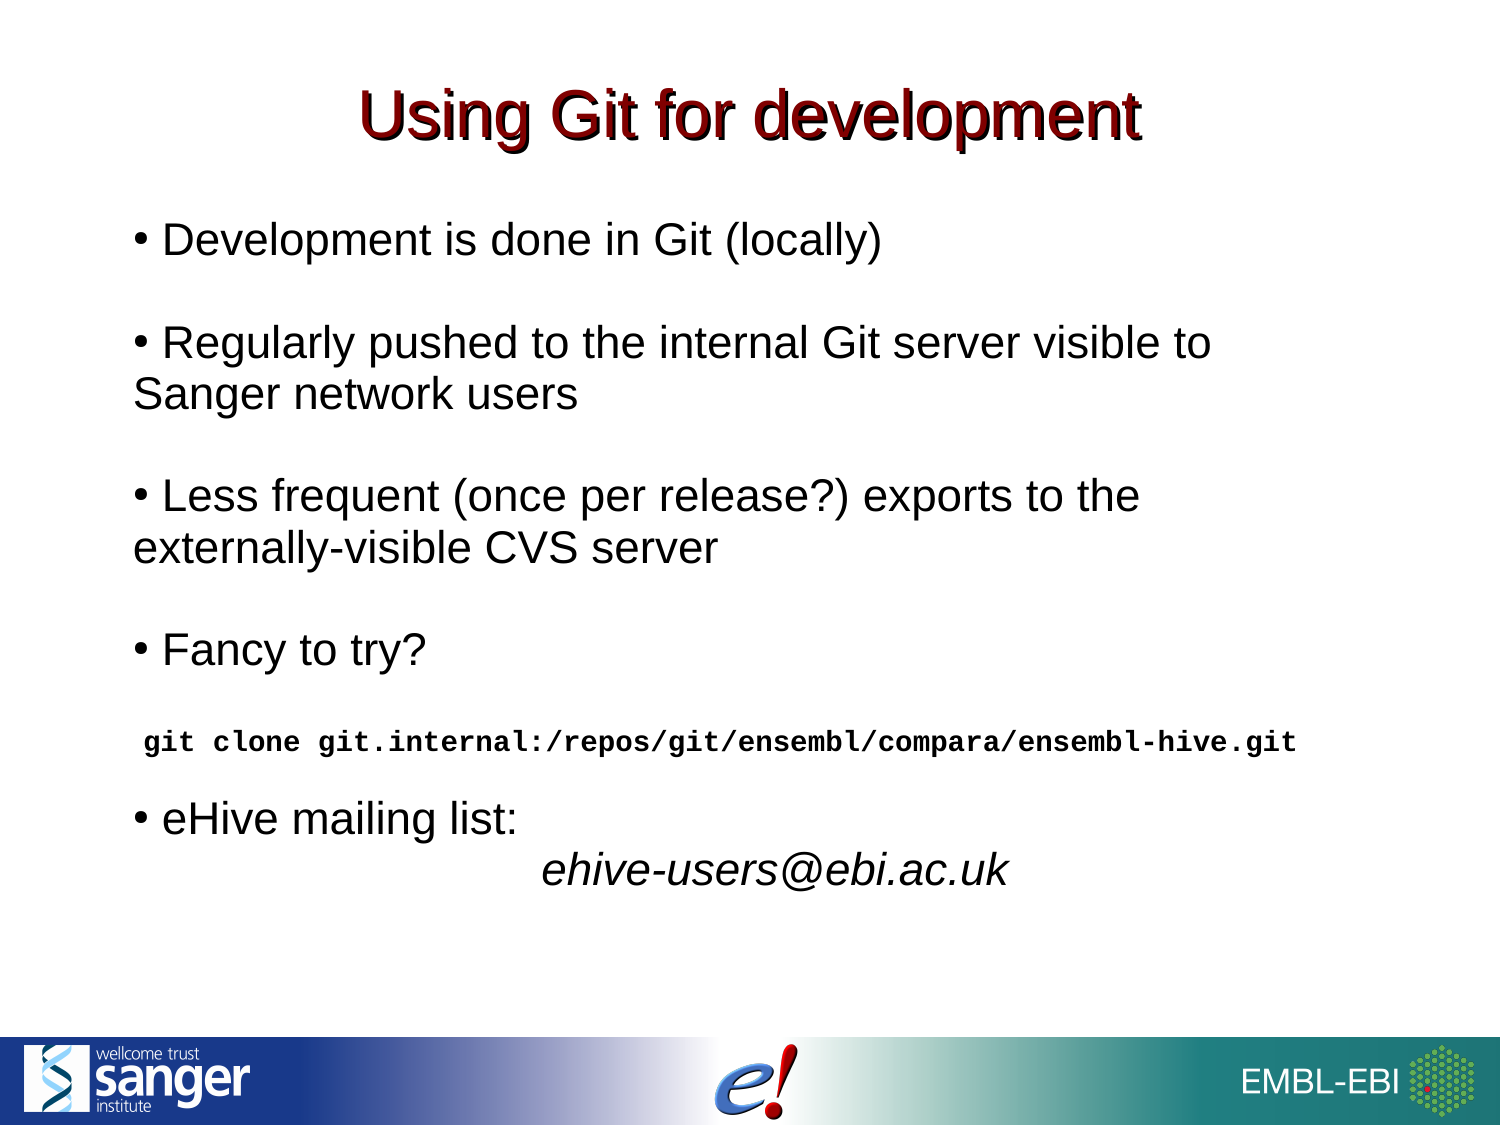

Using Git for development
 Development is done in Git (locally)
 Regularly pushed to the internal Git server visible to Sanger network users
 Less frequent (once per release?) exports to the externally-visible CVS server
 Fancy to try?
git clone git.internal:/repos/git/ensembl/compara/ensembl-hive.git
 eHive mailing list:
	ehive-users@ebi.ac.uk